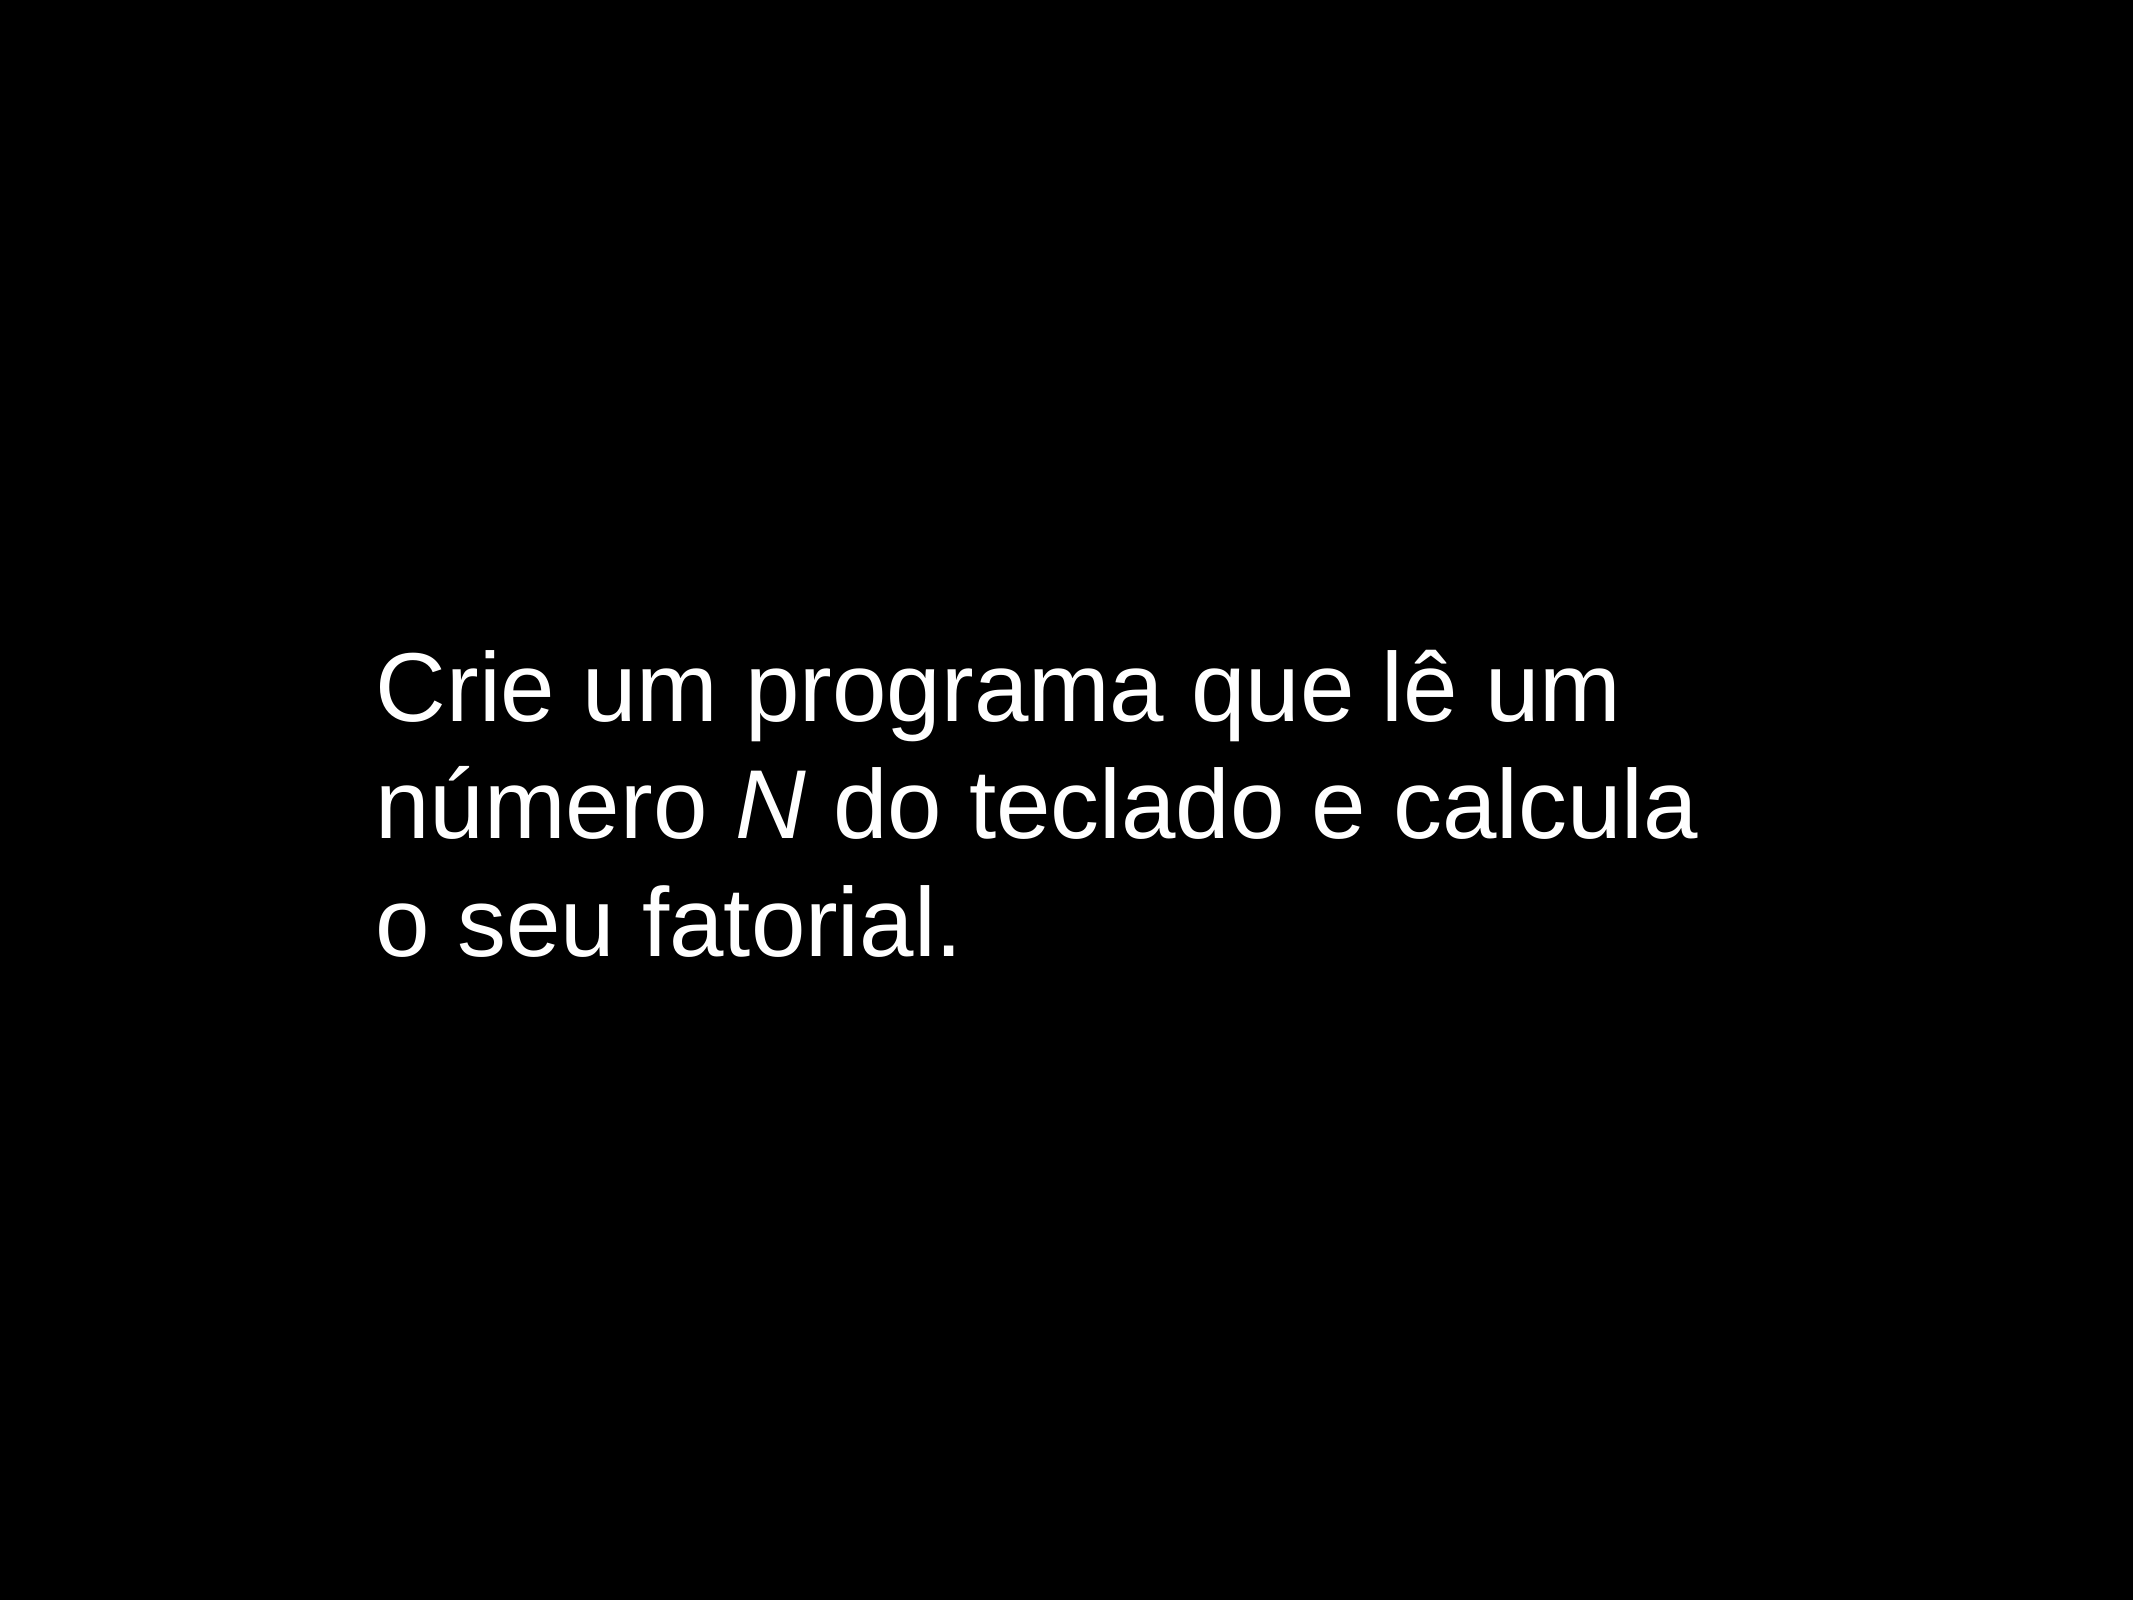

# Crie um programa que lê um número N do teclado e calcula o seu fatorial.